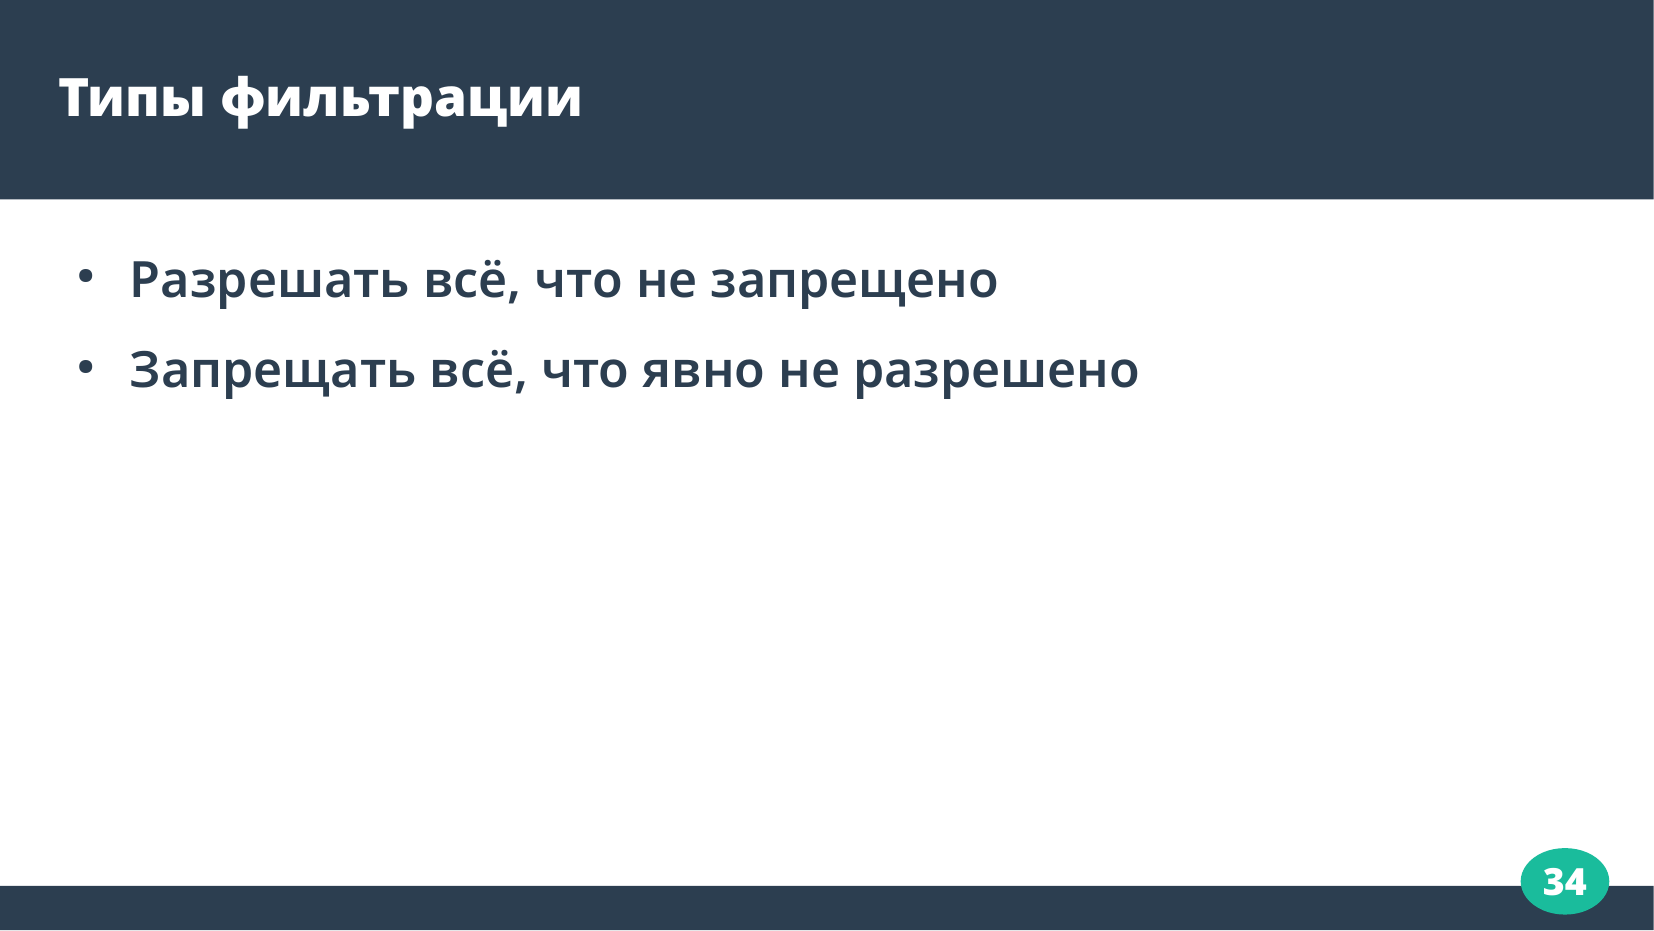

# Типы фильтрации
Разрешать всё, что не запрещено
Запрещать всё, что явно не разрешено
34